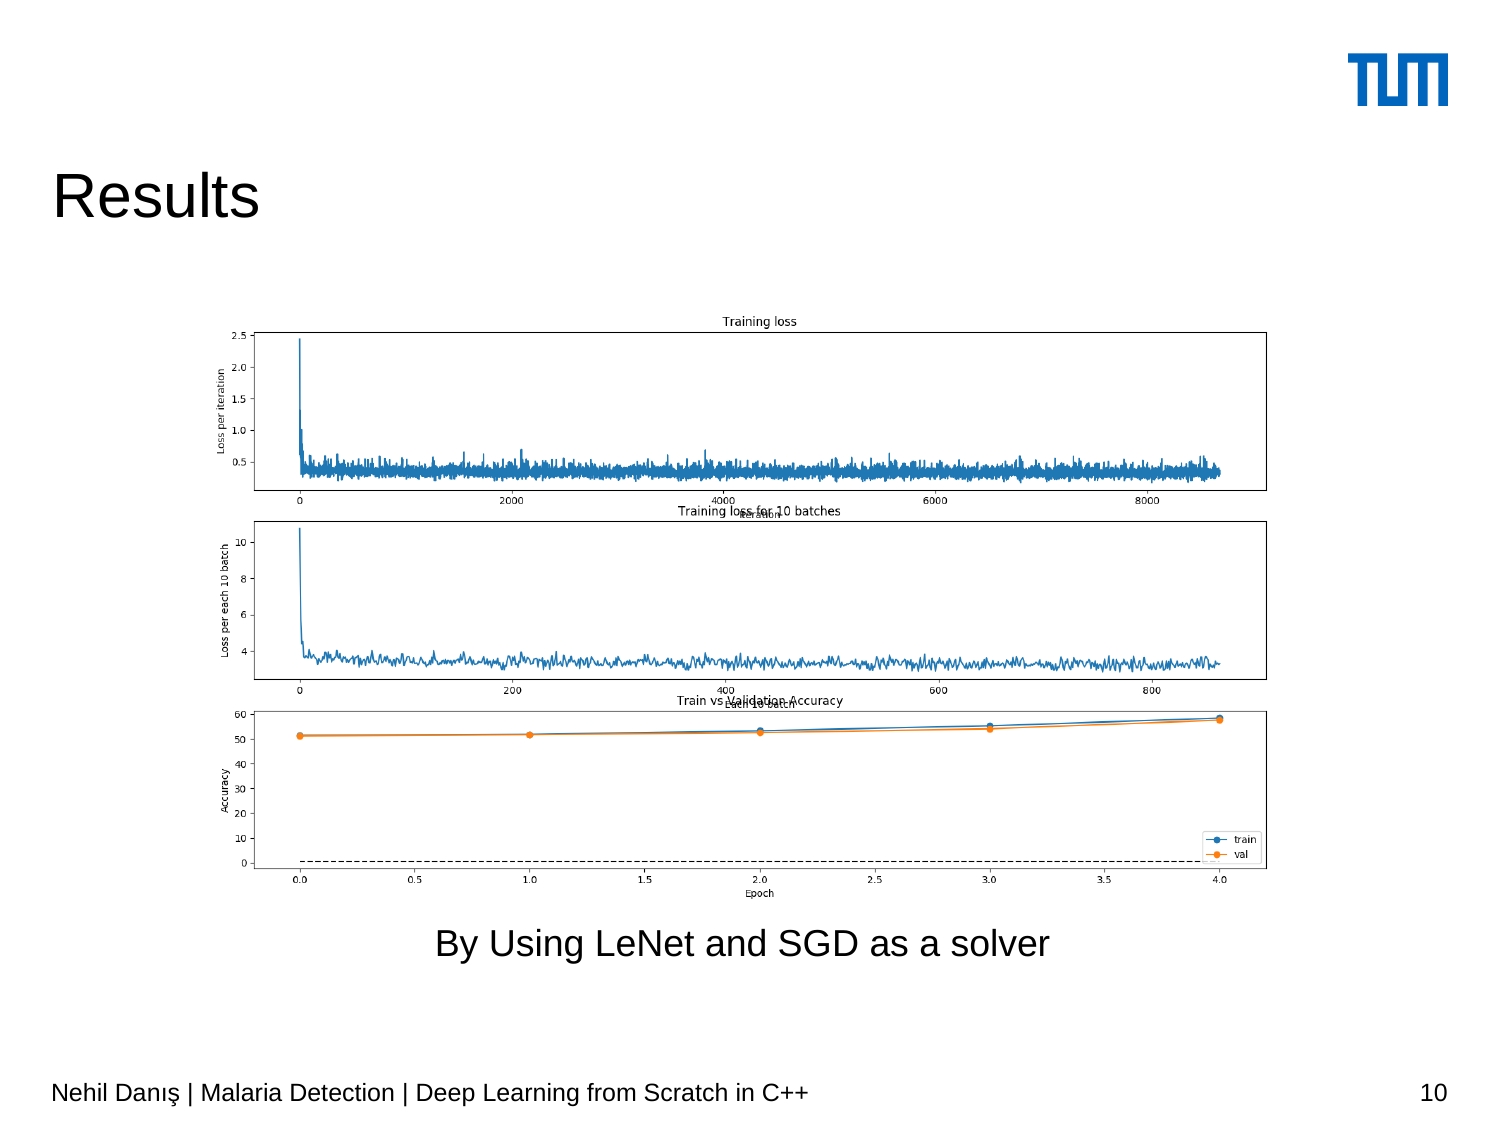

# Results
		By Using LeNet and SGD as a solver
Nehil Danış | Malaria Detection | Deep Learning from Scratch in C++